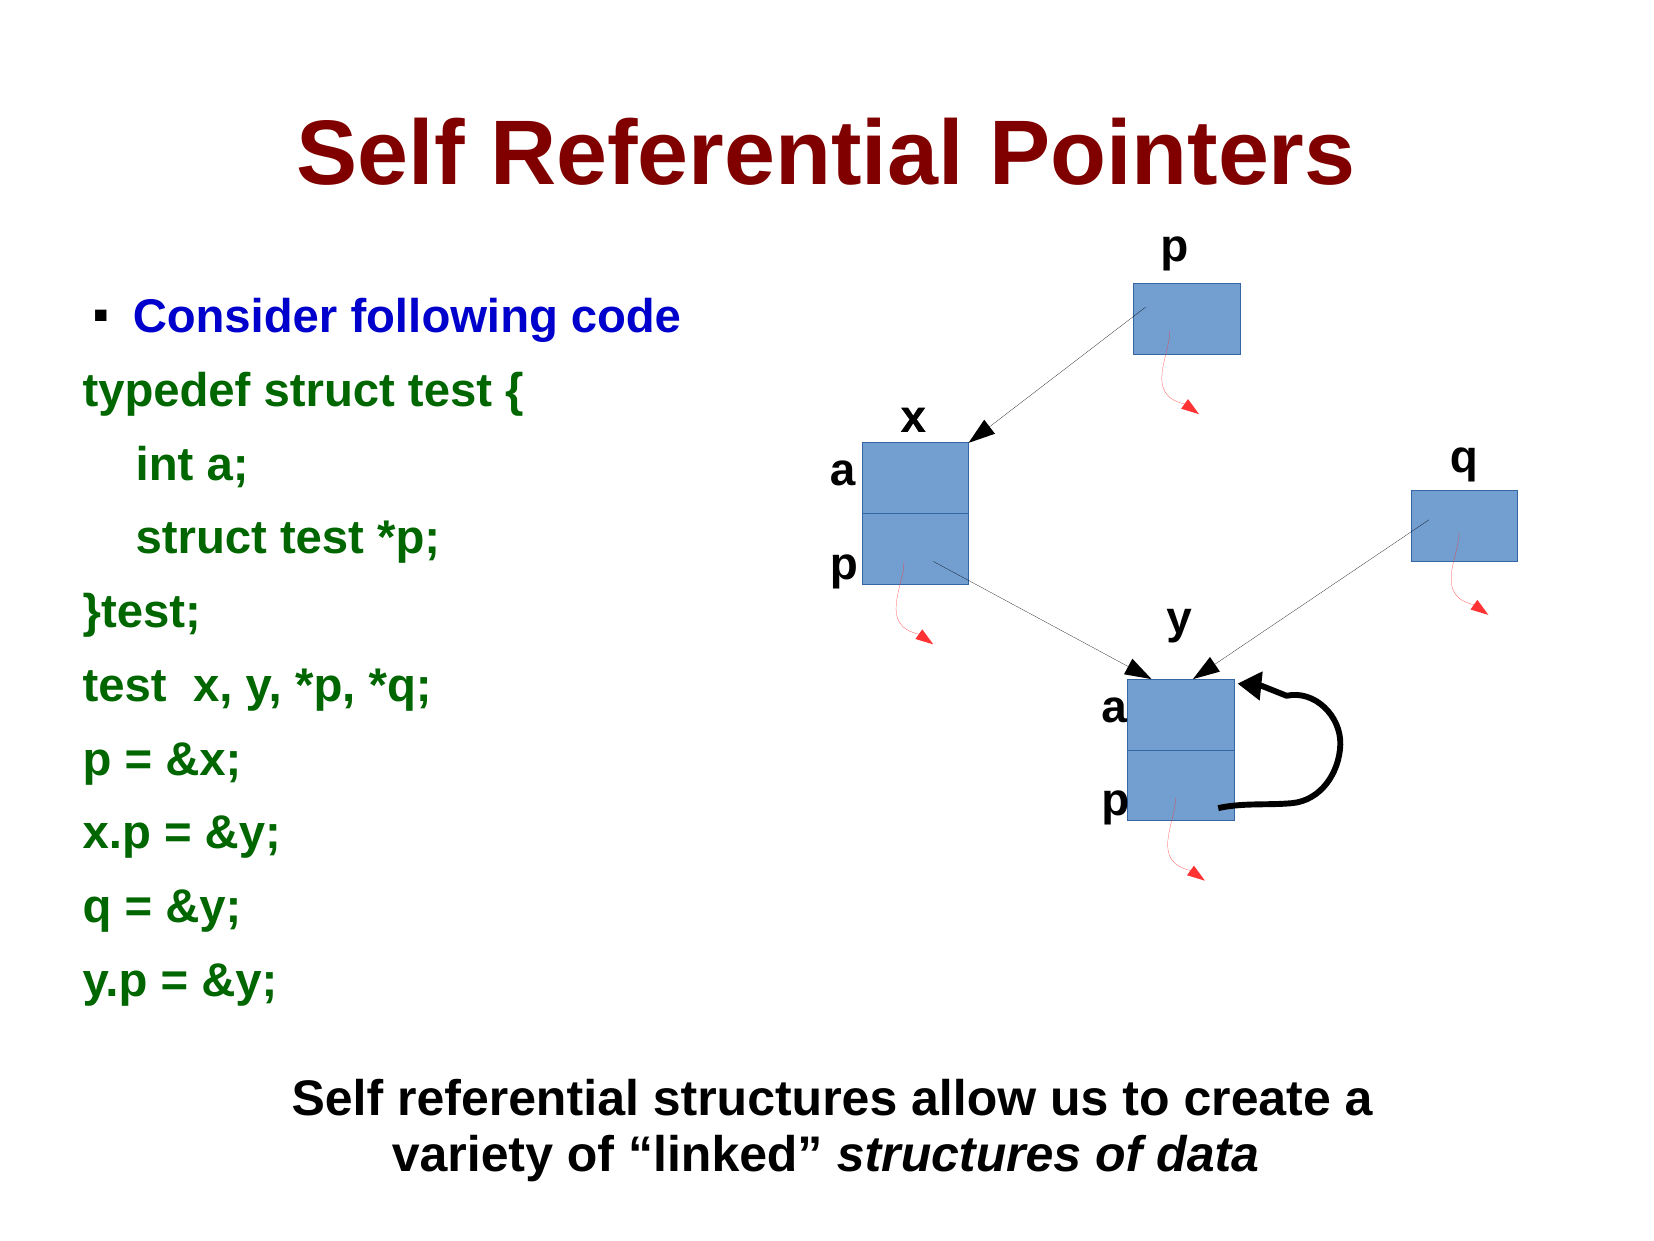

# Self Referential Pointers
p
Consider following code
typedef struct test {
 int a;
 struct test *p;
}test;
test x, y, *p, *q;
p = &x;
x.p = &y;
q = &y;
y.p = &y;
x
x
q
a
p
y
a
p
Self referential structures allow us to create a variety of “linked” structures of data